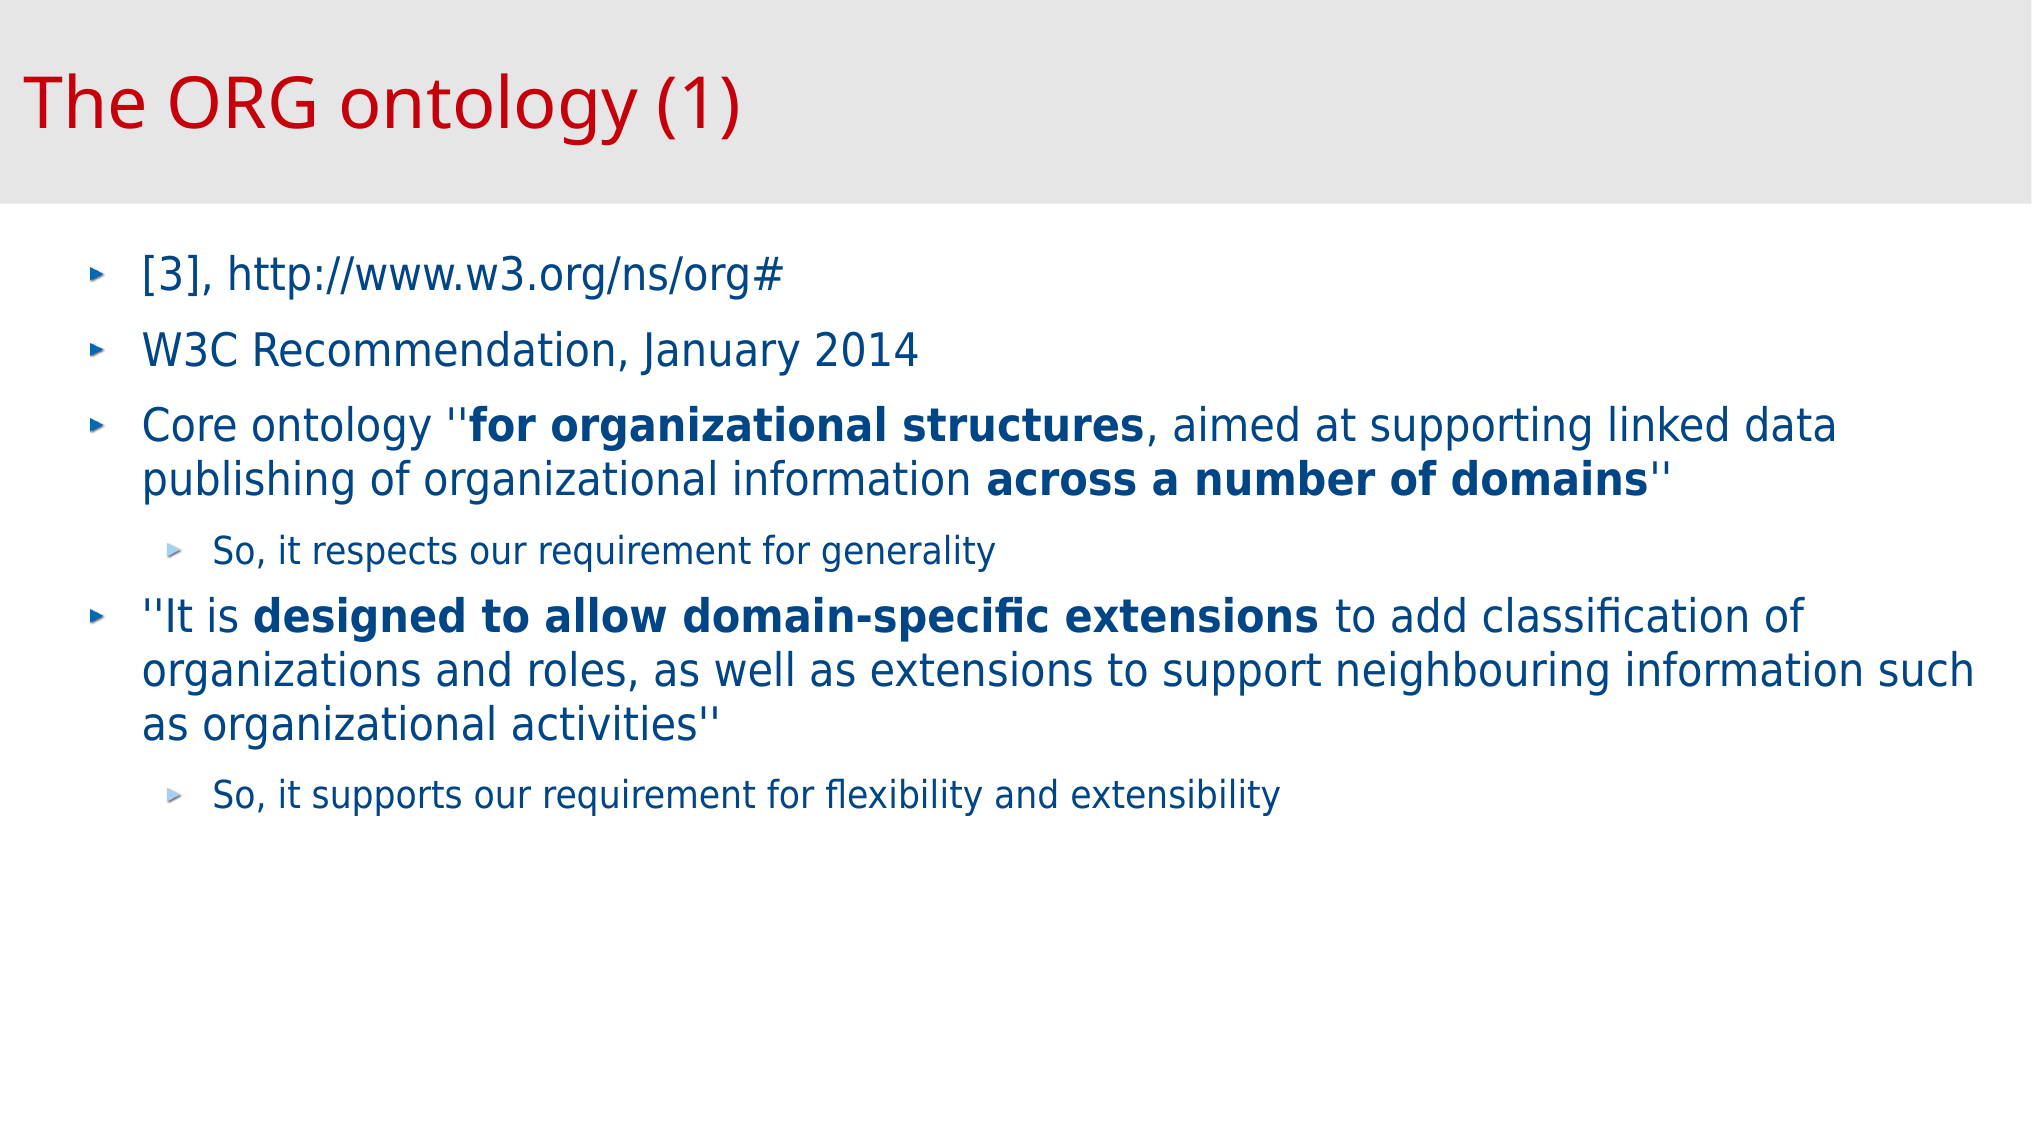

# The ORG ontology (1)
[3], http://www.w3.org/ns/org#
W3C Recommendation, January 2014
Core ontology ''for organizational structures, aimed at supporting linked data publishing of organizational information across a number of domains''
So, it respects our requirement for generality
''It is designed to allow domain-specific extensions to add classification of organizations and roles, as well as extensions to support neighbouring information such as organizational activities''
So, it supports our requirement for flexibility and extensibility